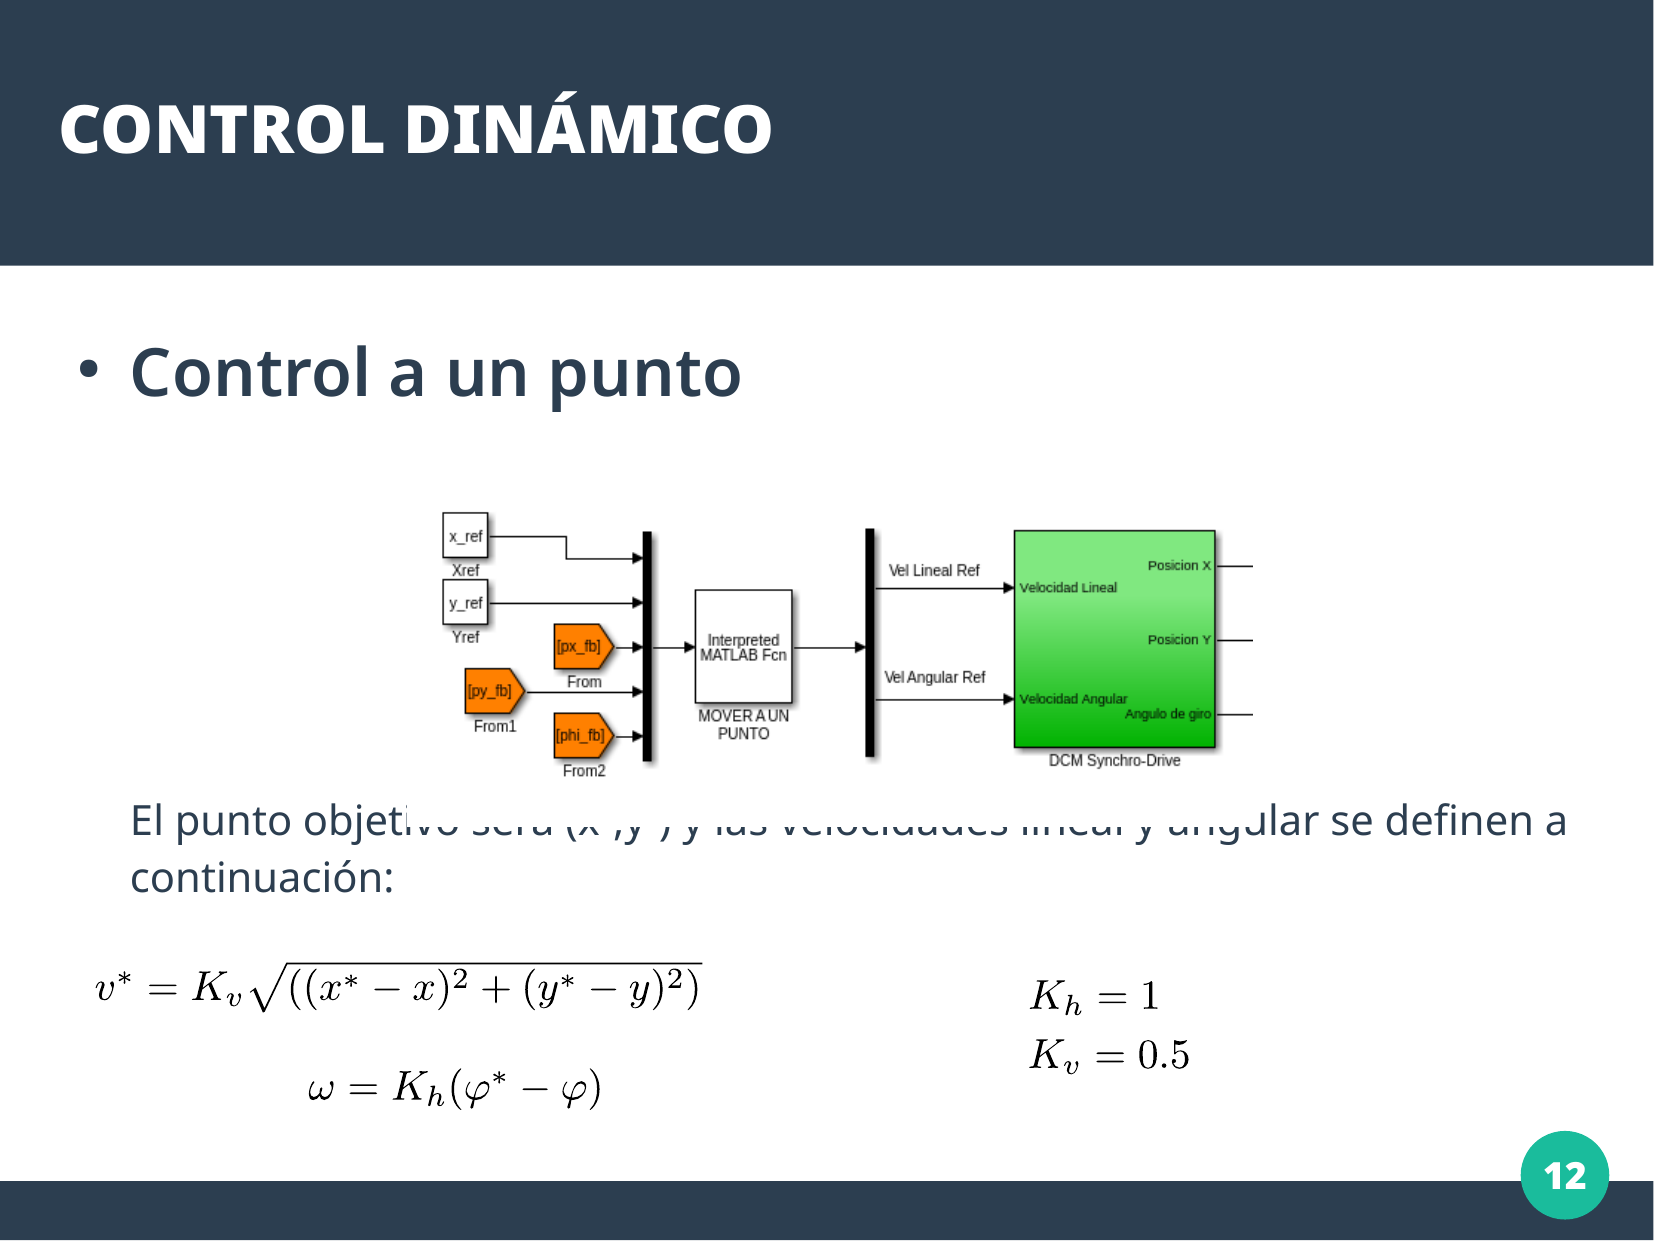

# CONTROL DINÁMICO
Control a un punto
El punto objetivo será (x*,y*) y las velocidades lineal y angular se definen a continuación:
12